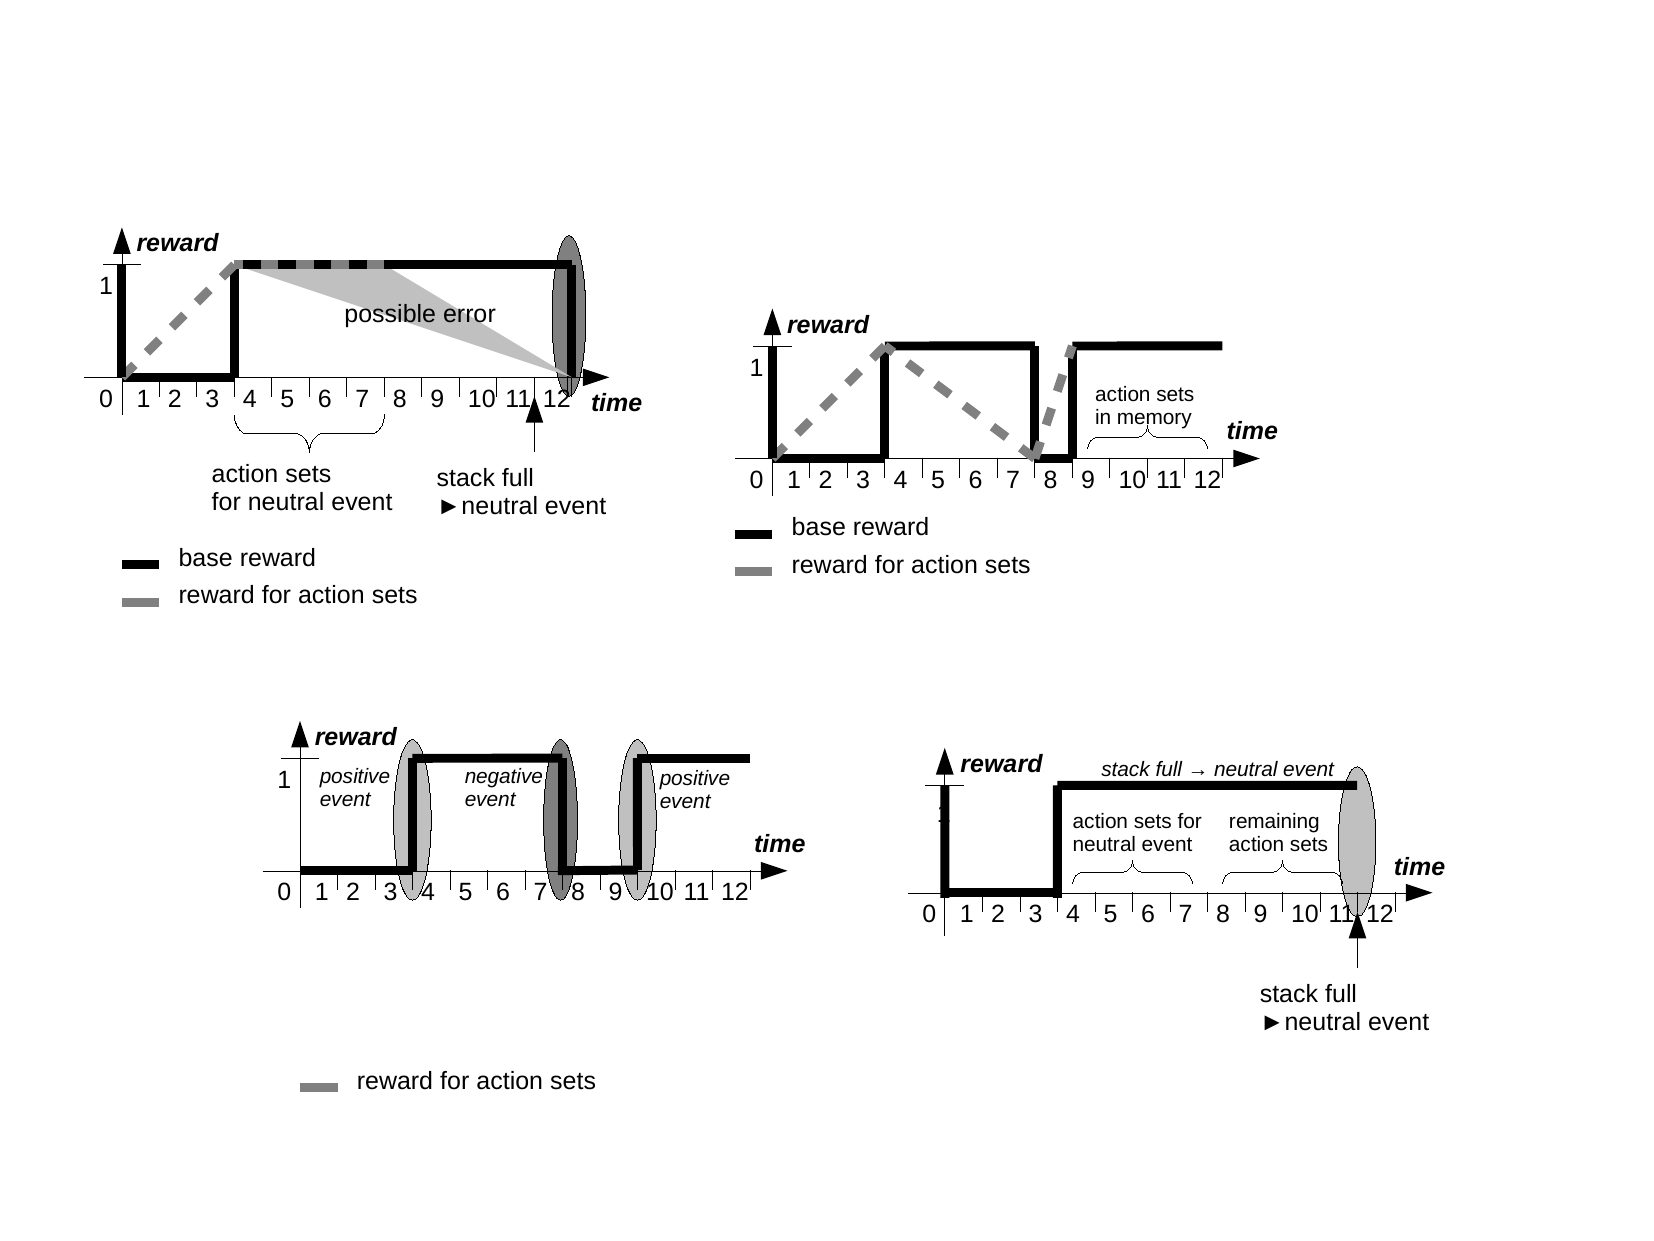

reward
1
possible error
reward
1
action sets
in memory
0
1
2
3
4
5
6
7
8
9
10
11
12
time
time
action sets
for neutral event
stack full
►neutral event
0
1
2
3
4
5
6
7
8
9
10
11
12
base reward
base reward
reward for action sets
reward for action sets
reward
reward
stack full → neutral event
positive
event
negative
event
1
positive
event
1
action sets for
neutral event
remaining
action sets
time
time
0
1
2
3
4
5
6
7
8
9
10
11
12
0
1
2
3
4
5
6
7
8
9
10
11
12
stack full
►neutral event
reward for action sets